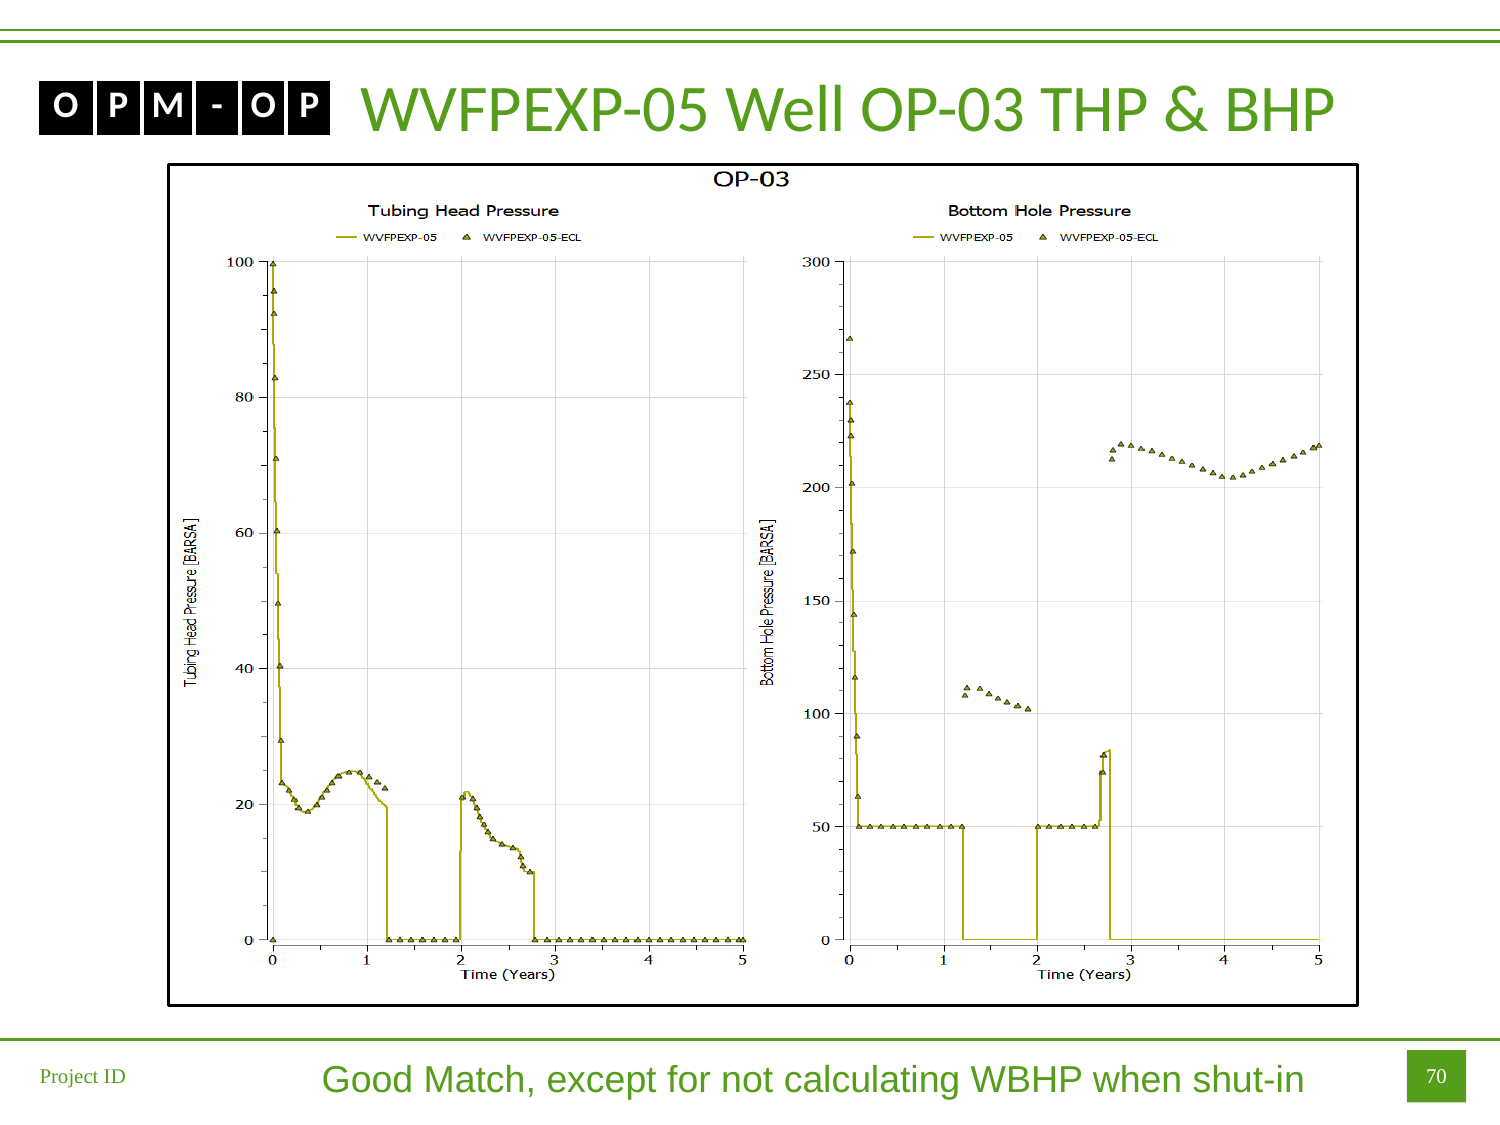

# WVFPEXP-05 Well OP-03 THP & BHP
Project ID
70
Good Match, except for not calculating WBHP when shut-in